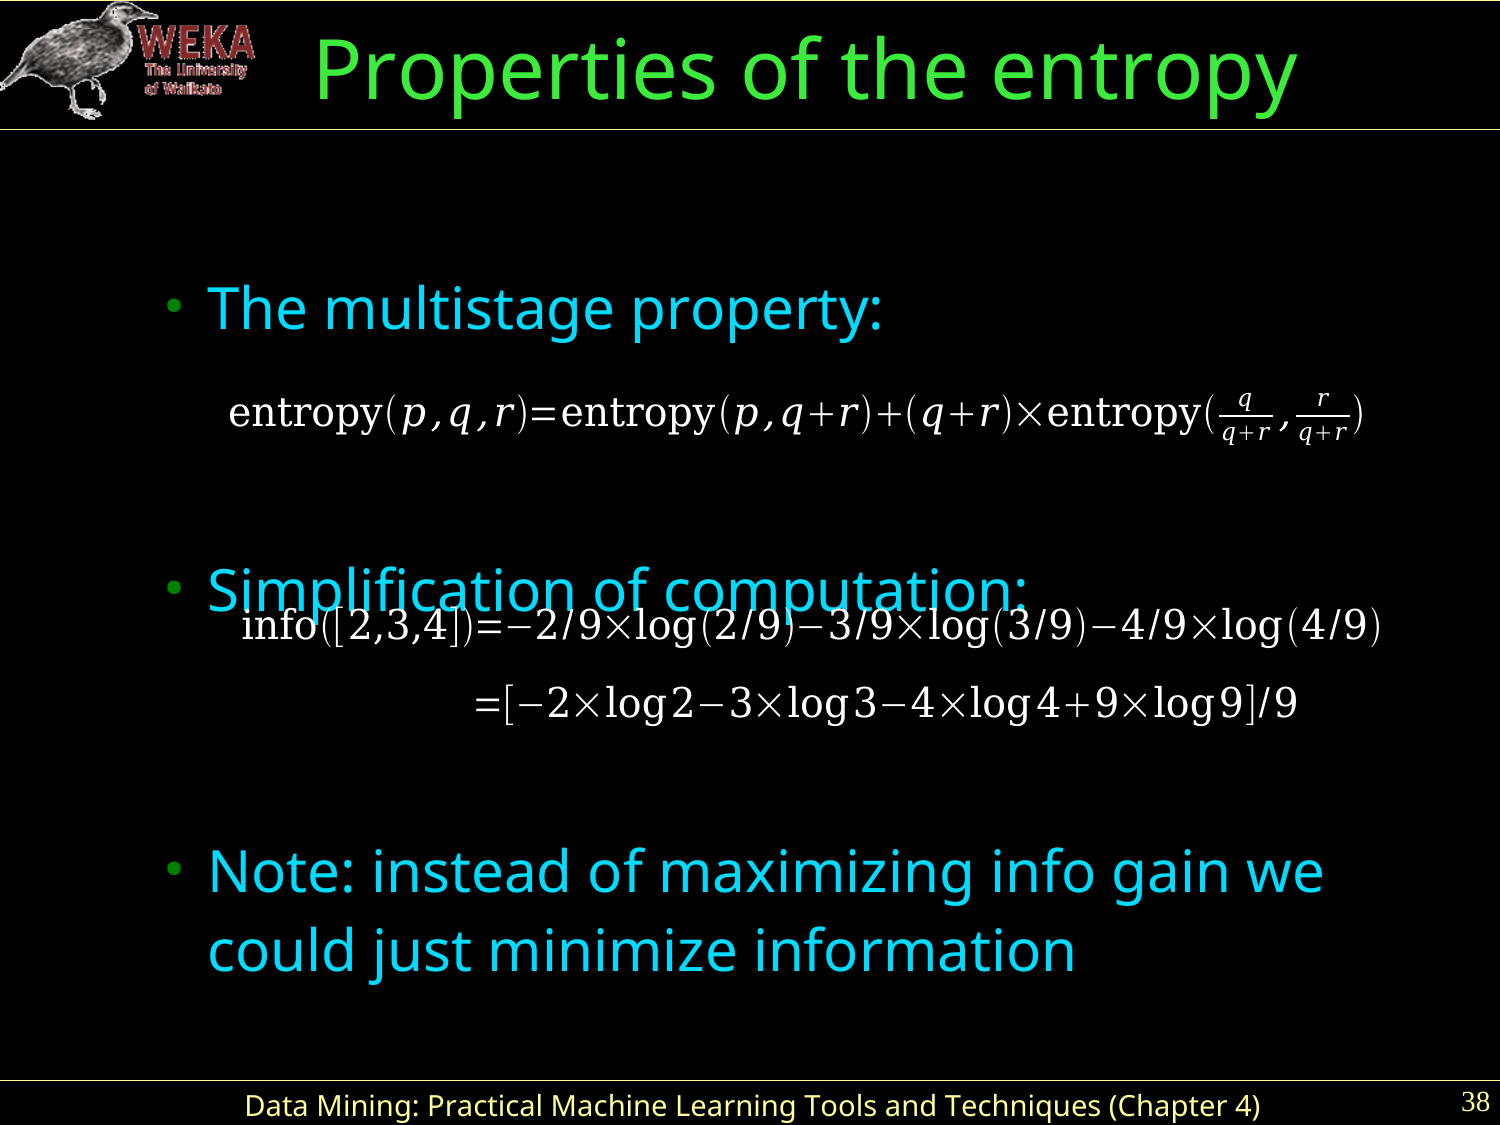

# Properties of the entropy
The multistage property:
Simplification of computation:
Note: instead of maximizing info gain we could just minimize information
Data Mining: Practical Machine Learning Tools and Techniques (Chapter 4)
38